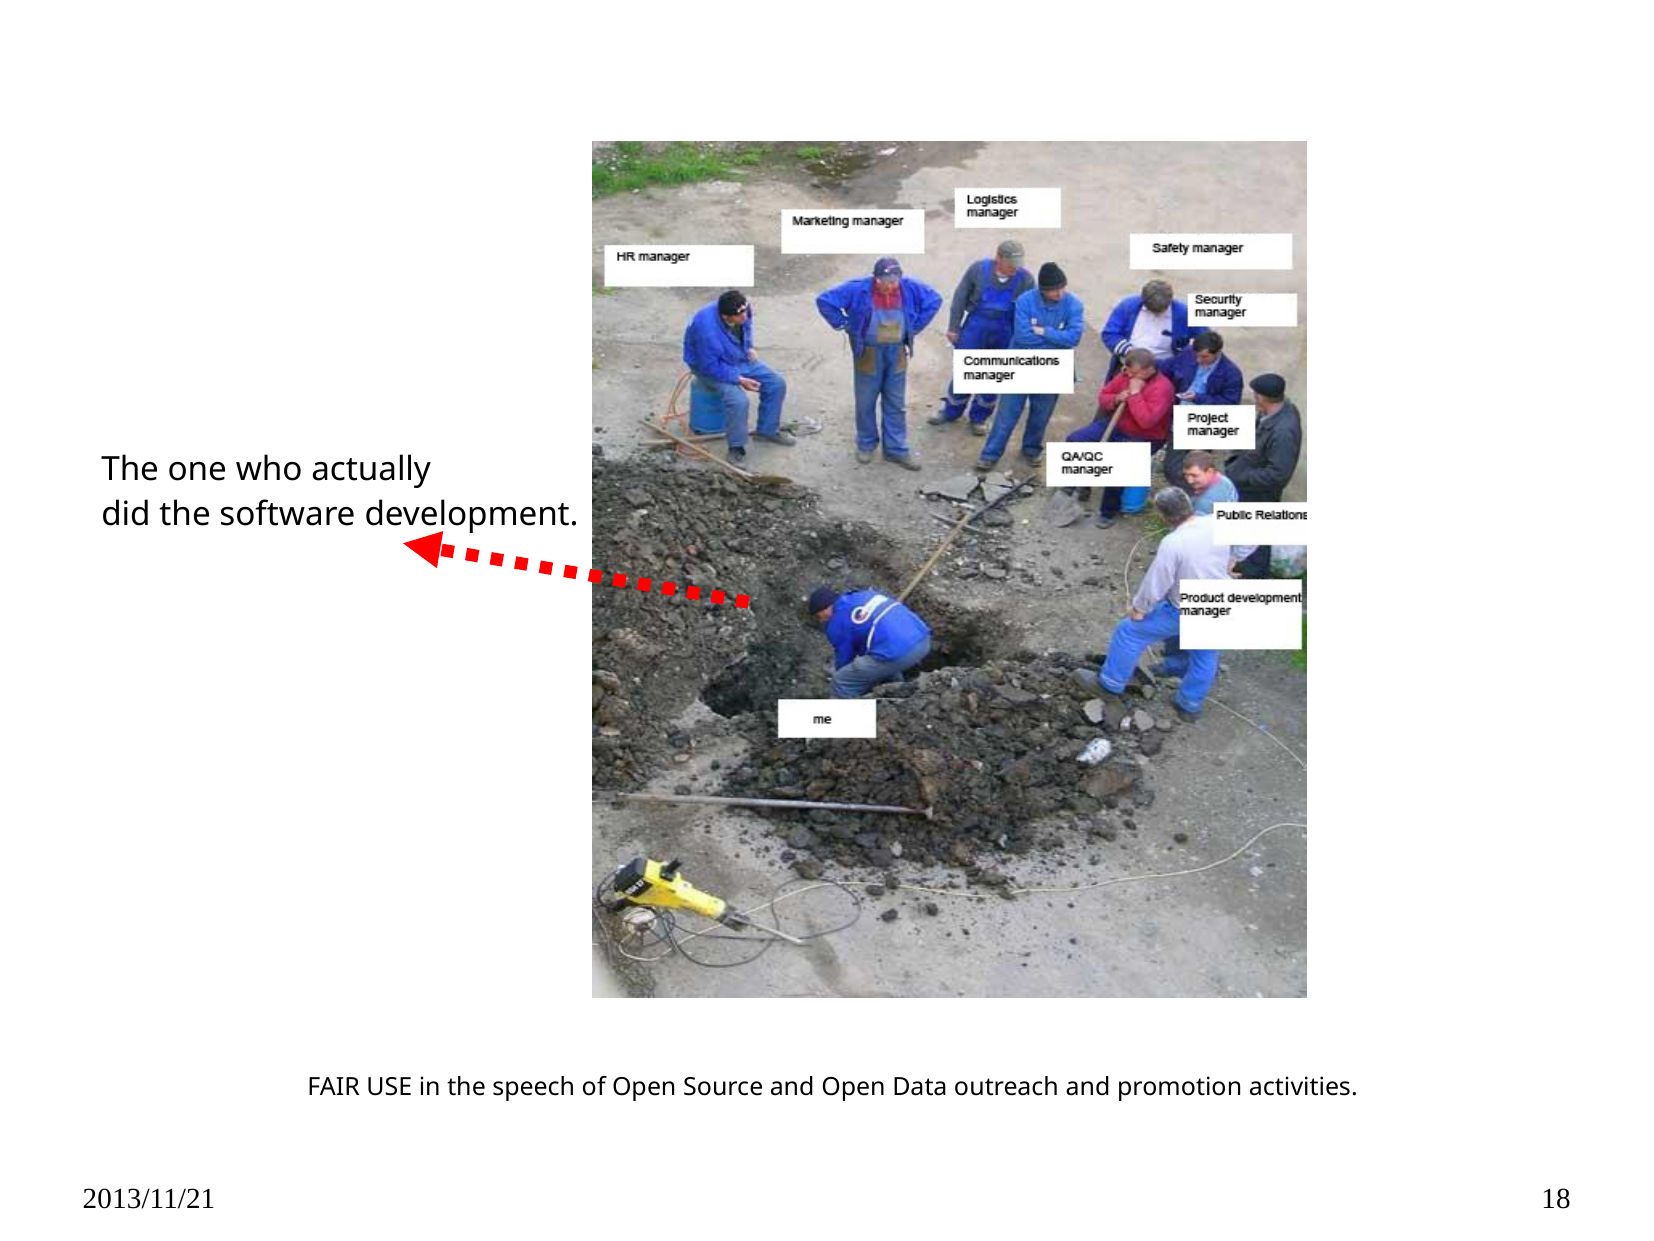

The one who actually
did the software development.
FAIR USE in the speech of Open Source and Open Data outreach and promotion activities.
2013/11/21
18